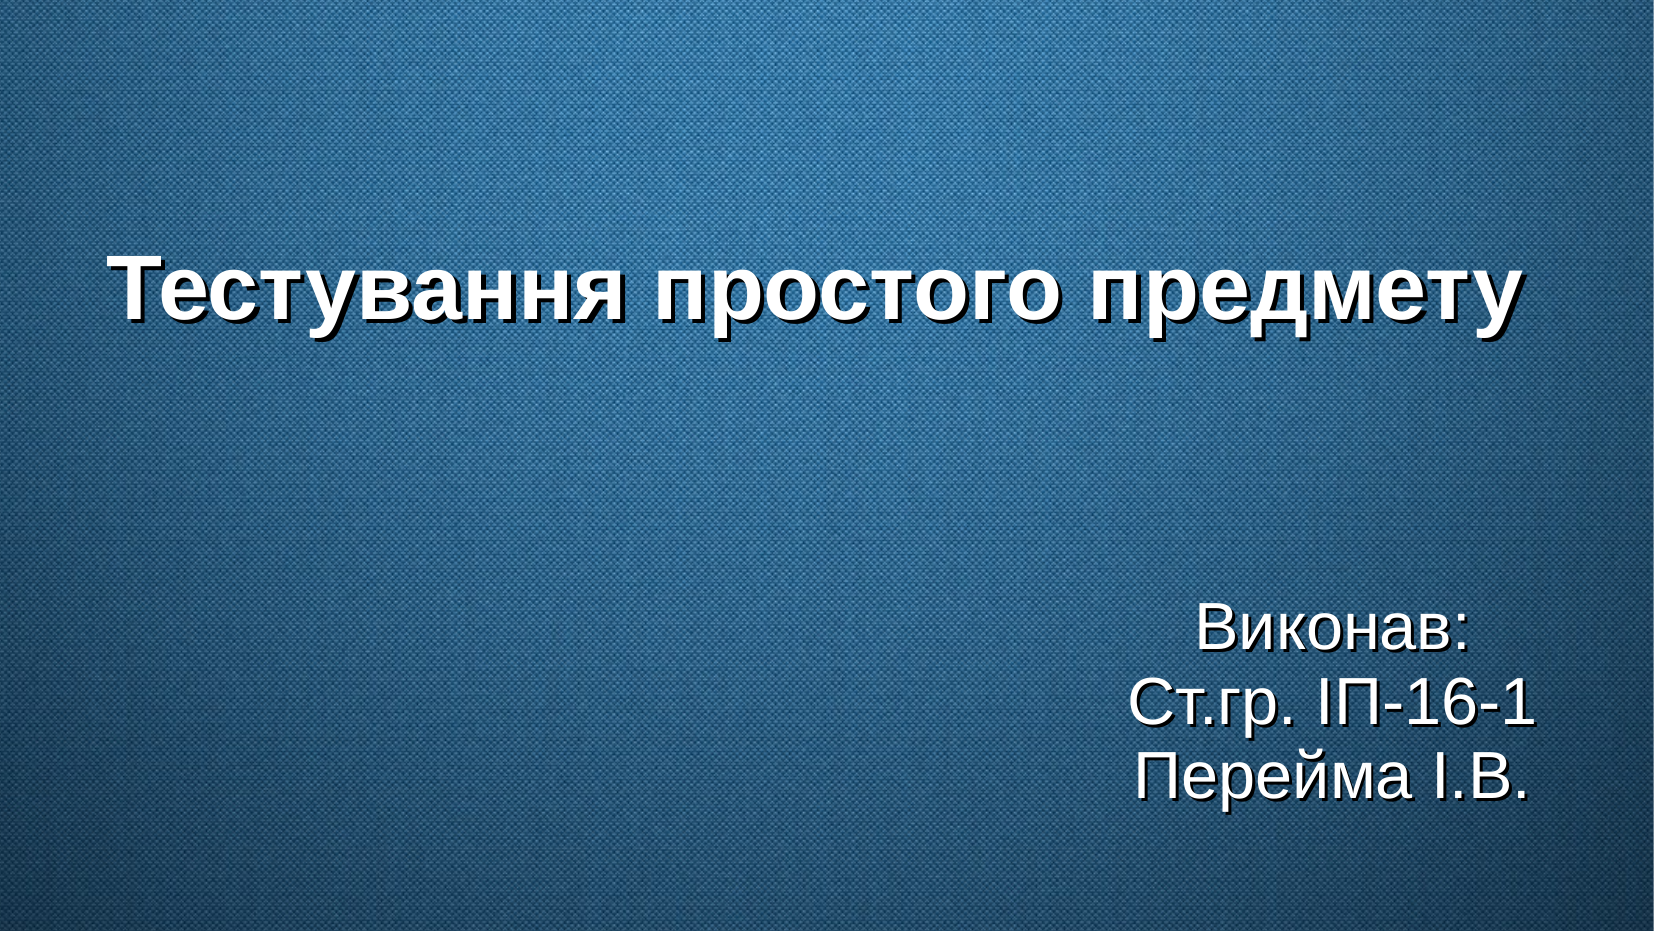

# Тестування простого предмету
Виконав:
Ст.гр. ІП-16-1
Перейма І.В.